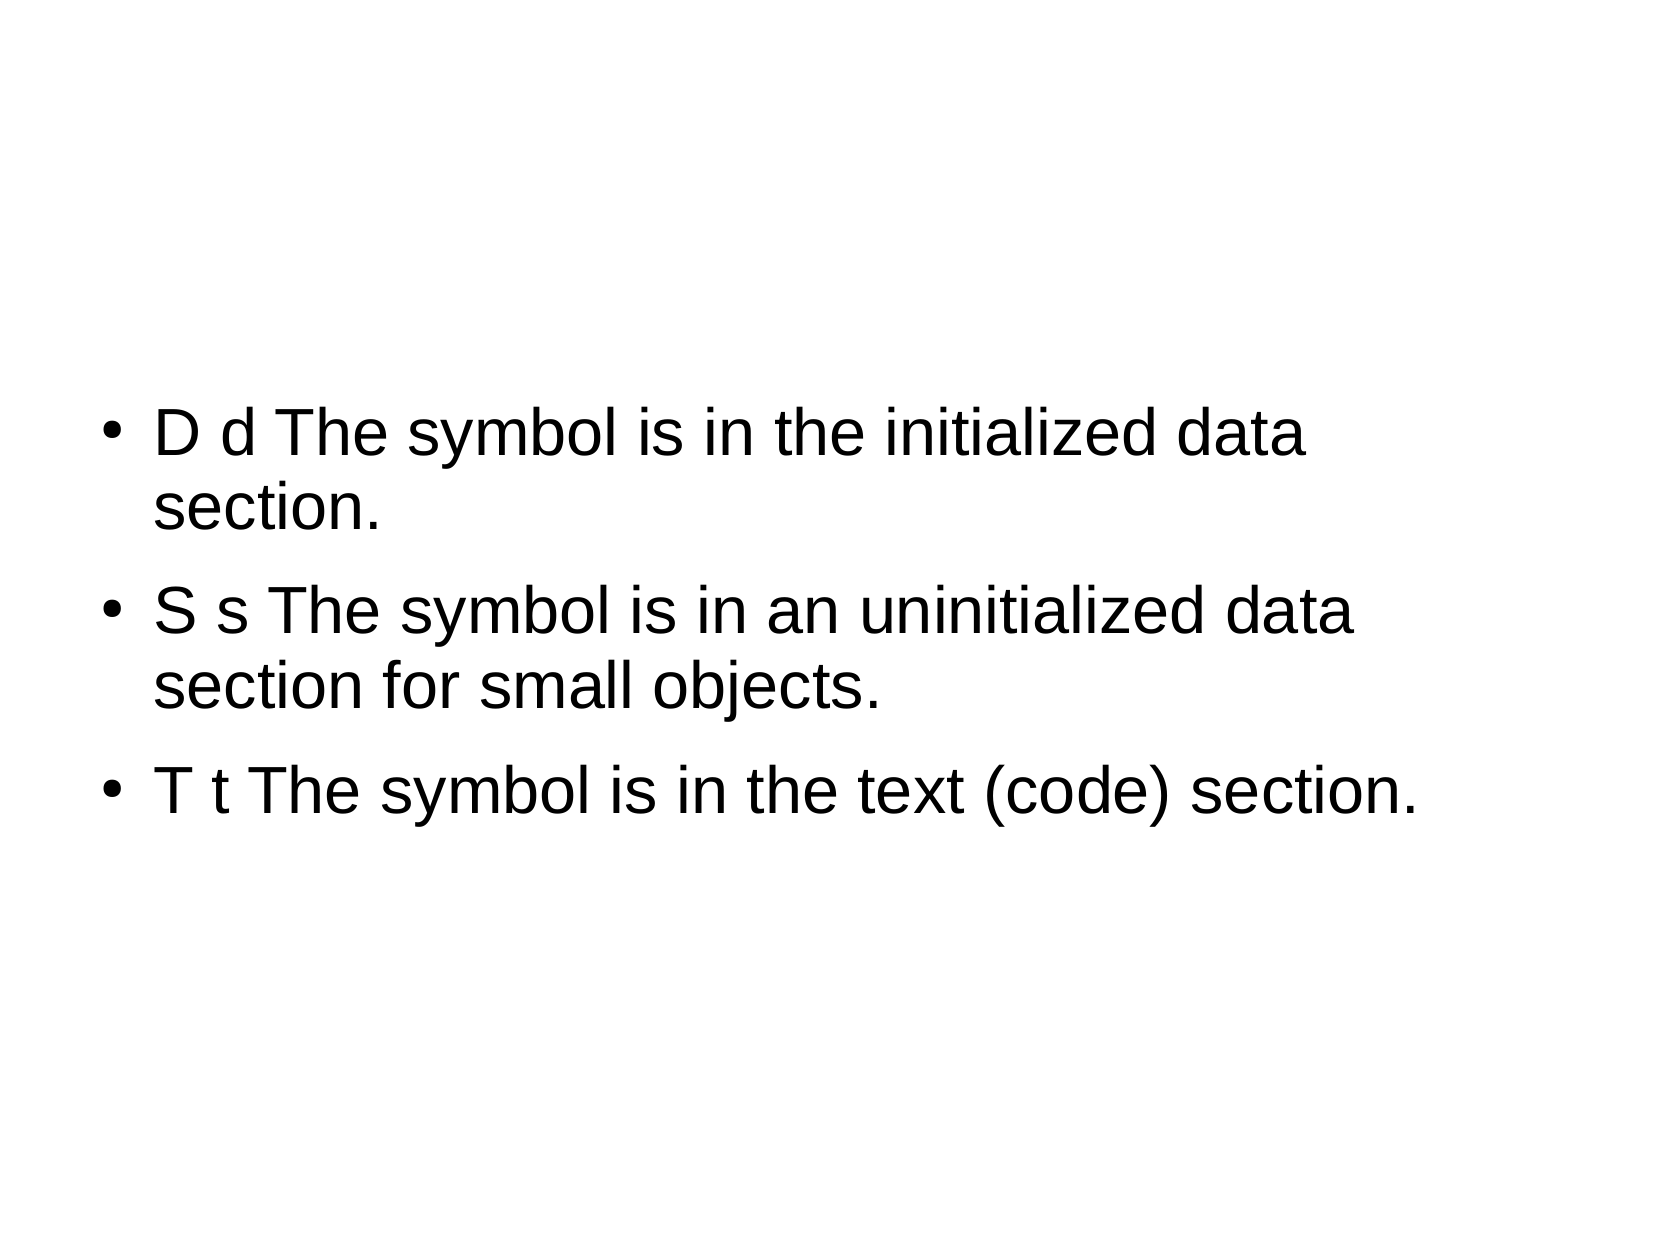

#
D d The symbol is in the initialized data section.
S s The symbol is in an uninitialized data section for small objects.
T t The symbol is in the text (code) section.